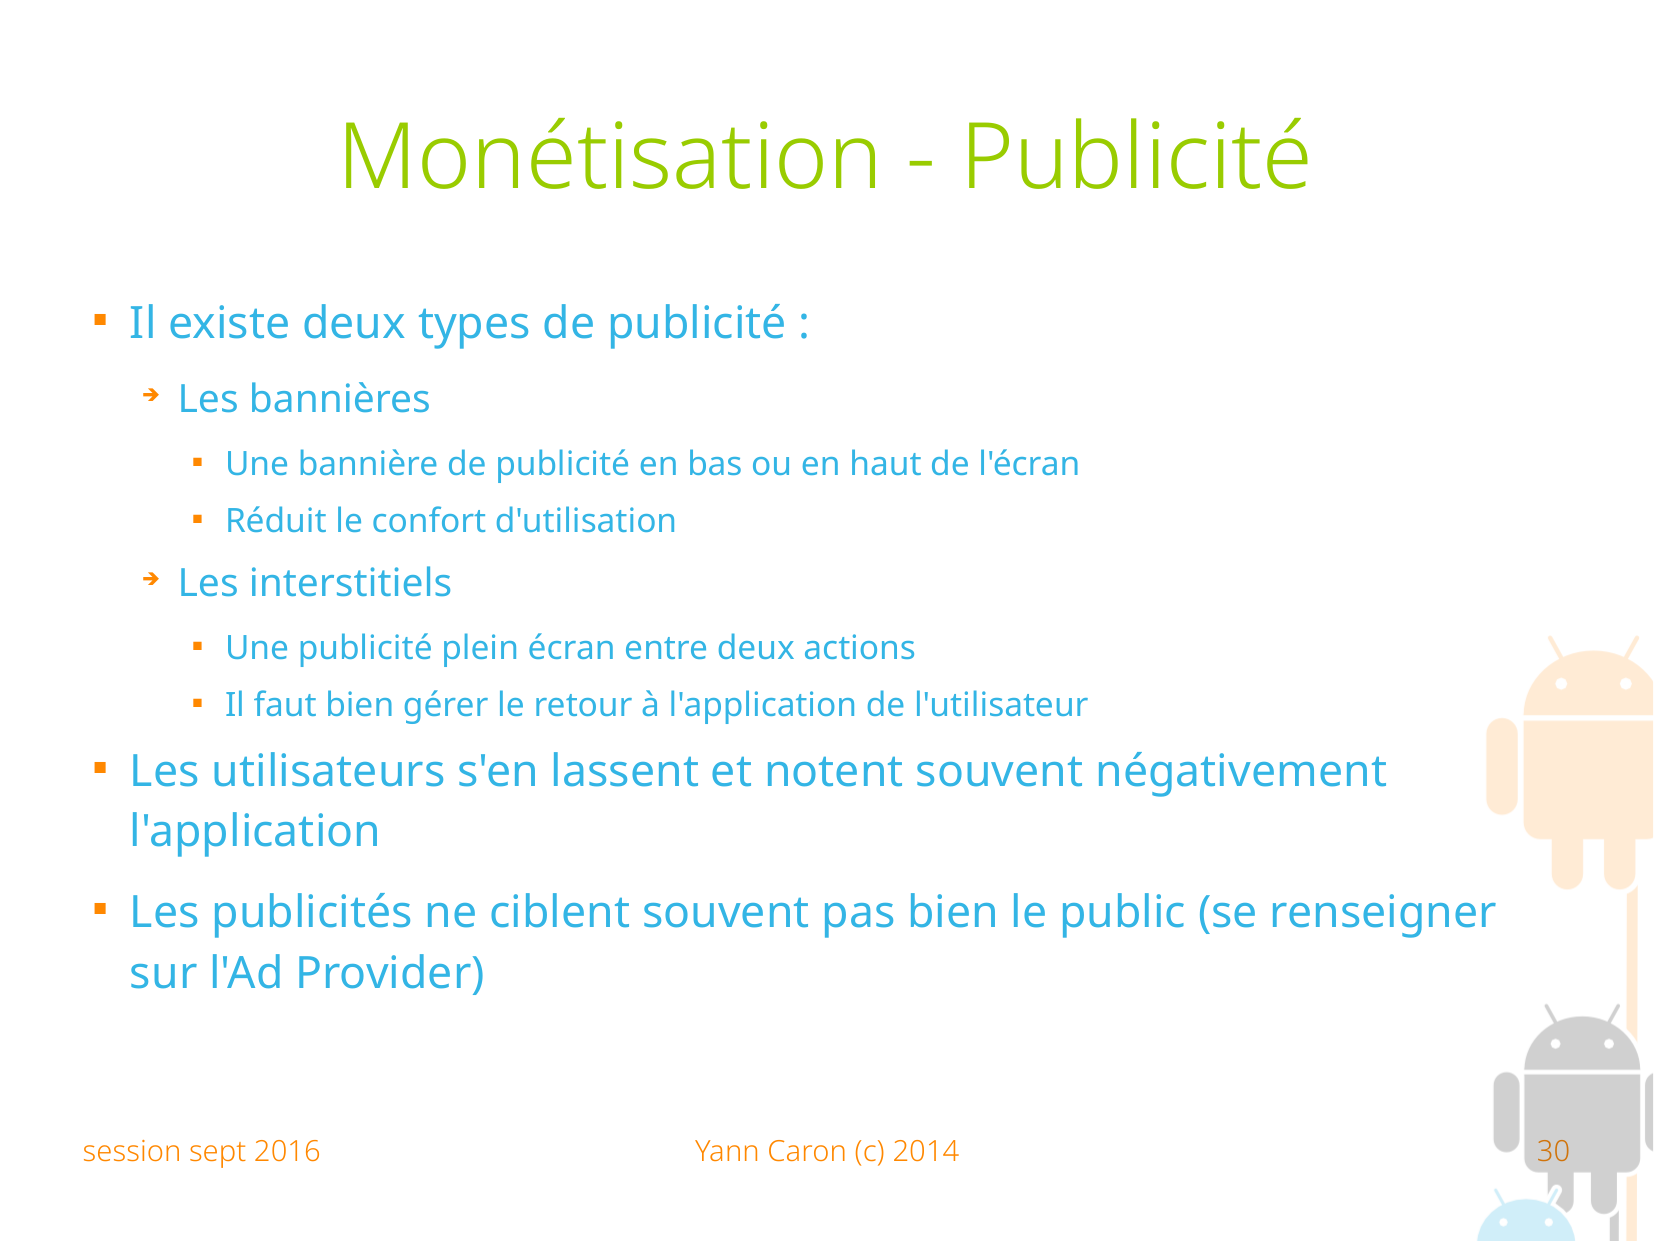

# Monétisation - Publicité
Il existe deux types de publicité :
Les bannières
Une bannière de publicité en bas ou en haut de l'écran
Réduit le confort d'utilisation
Les interstitiels
Une publicité plein écran entre deux actions
Il faut bien gérer le retour à l'application de l'utilisateur
Les utilisateurs s'en lassent et notent souvent négativement l'application
Les publicités ne ciblent souvent pas bien le public (se renseigner sur l'Ad Provider)
session sept 2016
Yann Caron (c) 2014
30